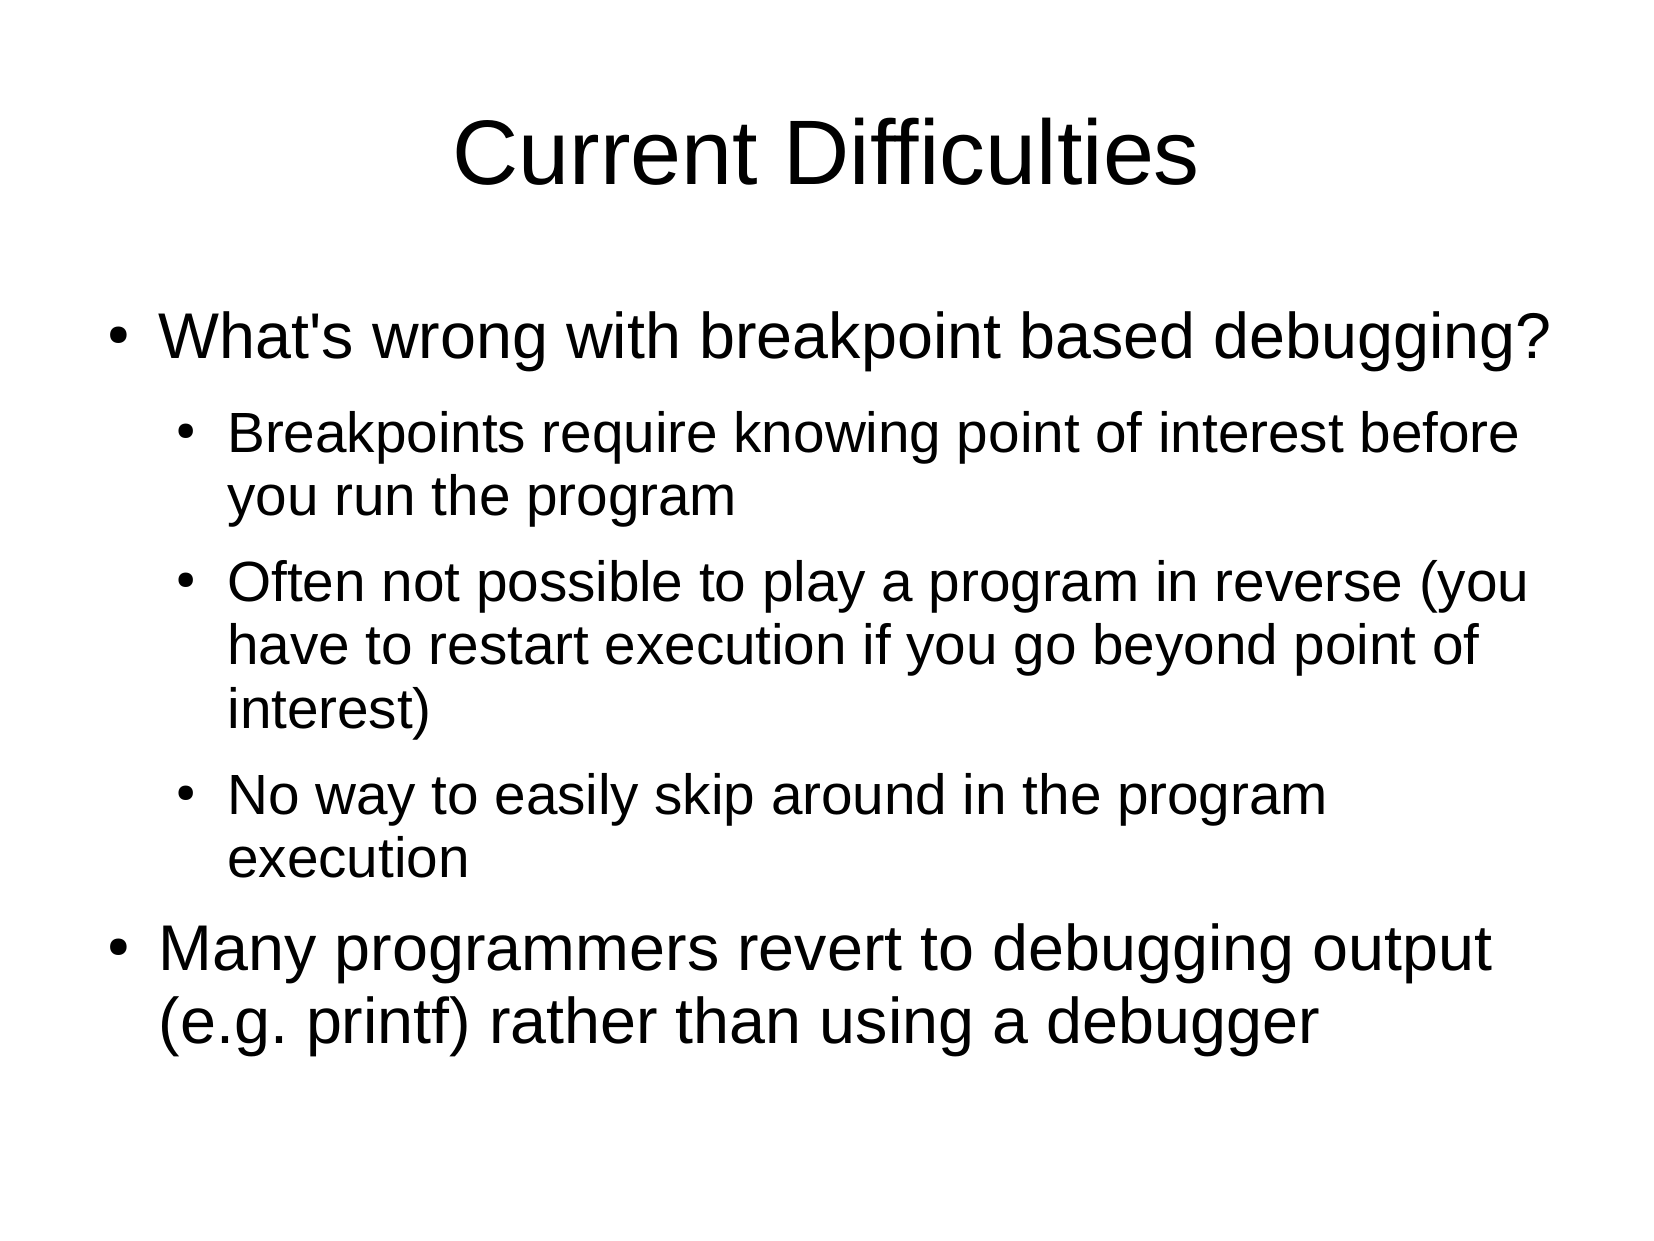

# Current Difficulties
What's wrong with breakpoint based debugging?
Breakpoints require knowing point of interest before you run the program
Often not possible to play a program in reverse (you have to restart execution if you go beyond point of interest)
No way to easily skip around in the program execution
Many programmers revert to debugging output (e.g. printf) rather than using a debugger